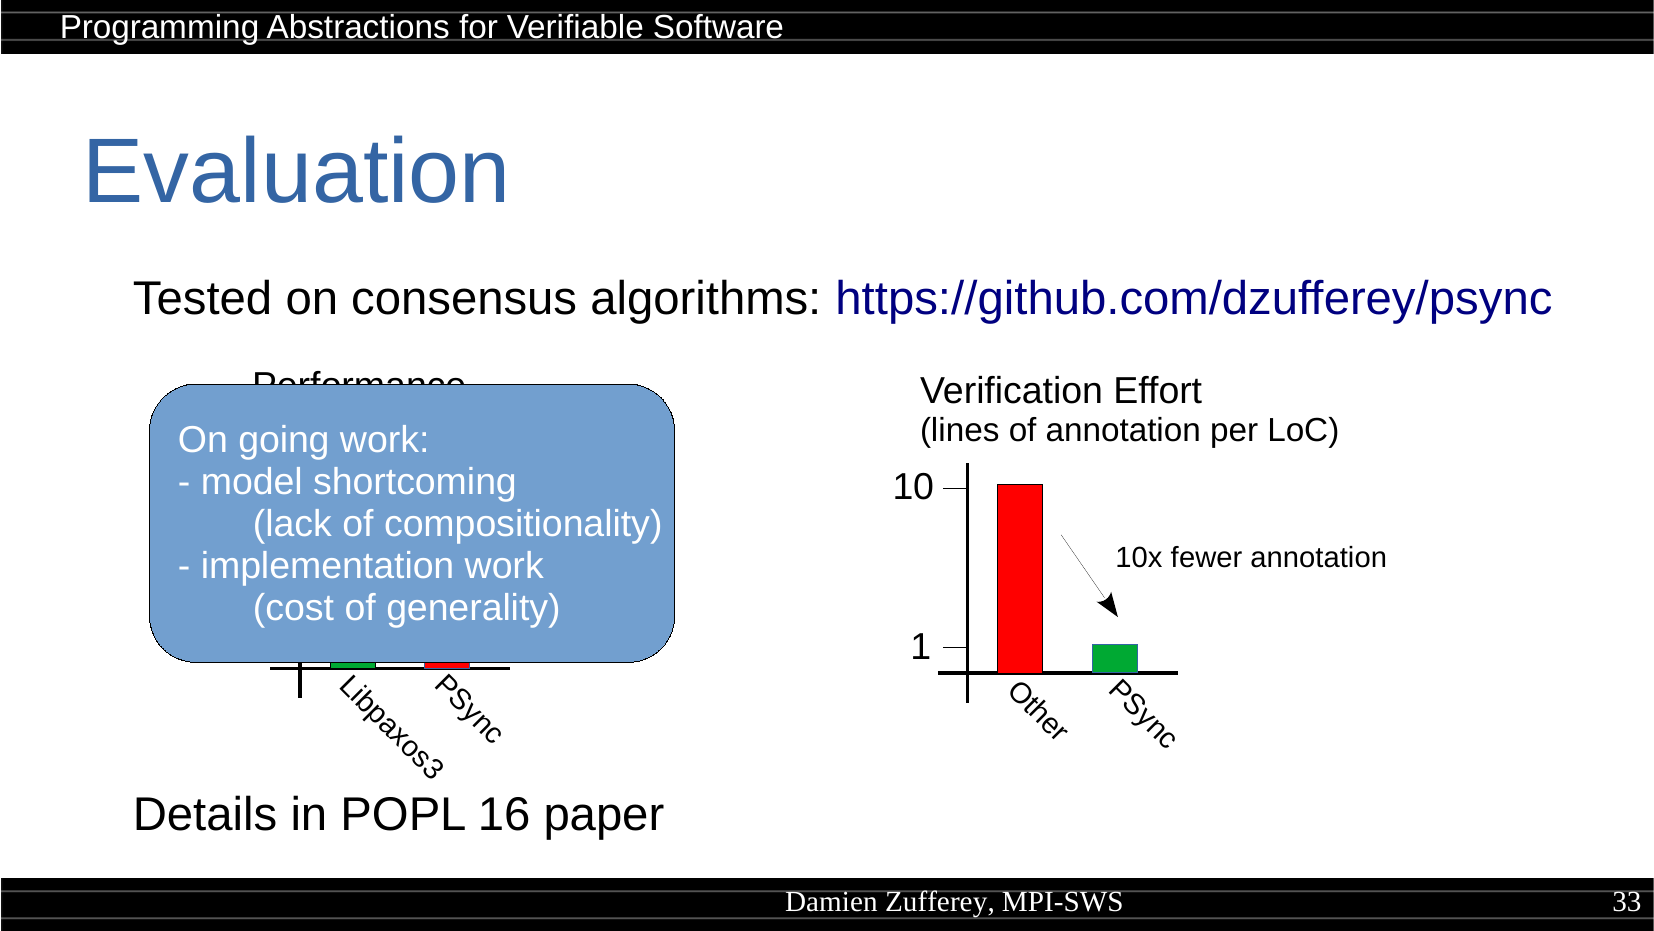

# Evaluation
Tested on consensus algorithms: https://github.com/dzufferey/psync
Details in POPL 16 paper
Performance
(system throughput)
20-40% slower
PSync
Libpaxos3
Verification Effort
(lines of annotation per LoC)
10
10x fewer annotation
1
Other
PSync
On going work:
- model shortcoming
	(lack of compositionality)
- implementation work
	(cost of generality)